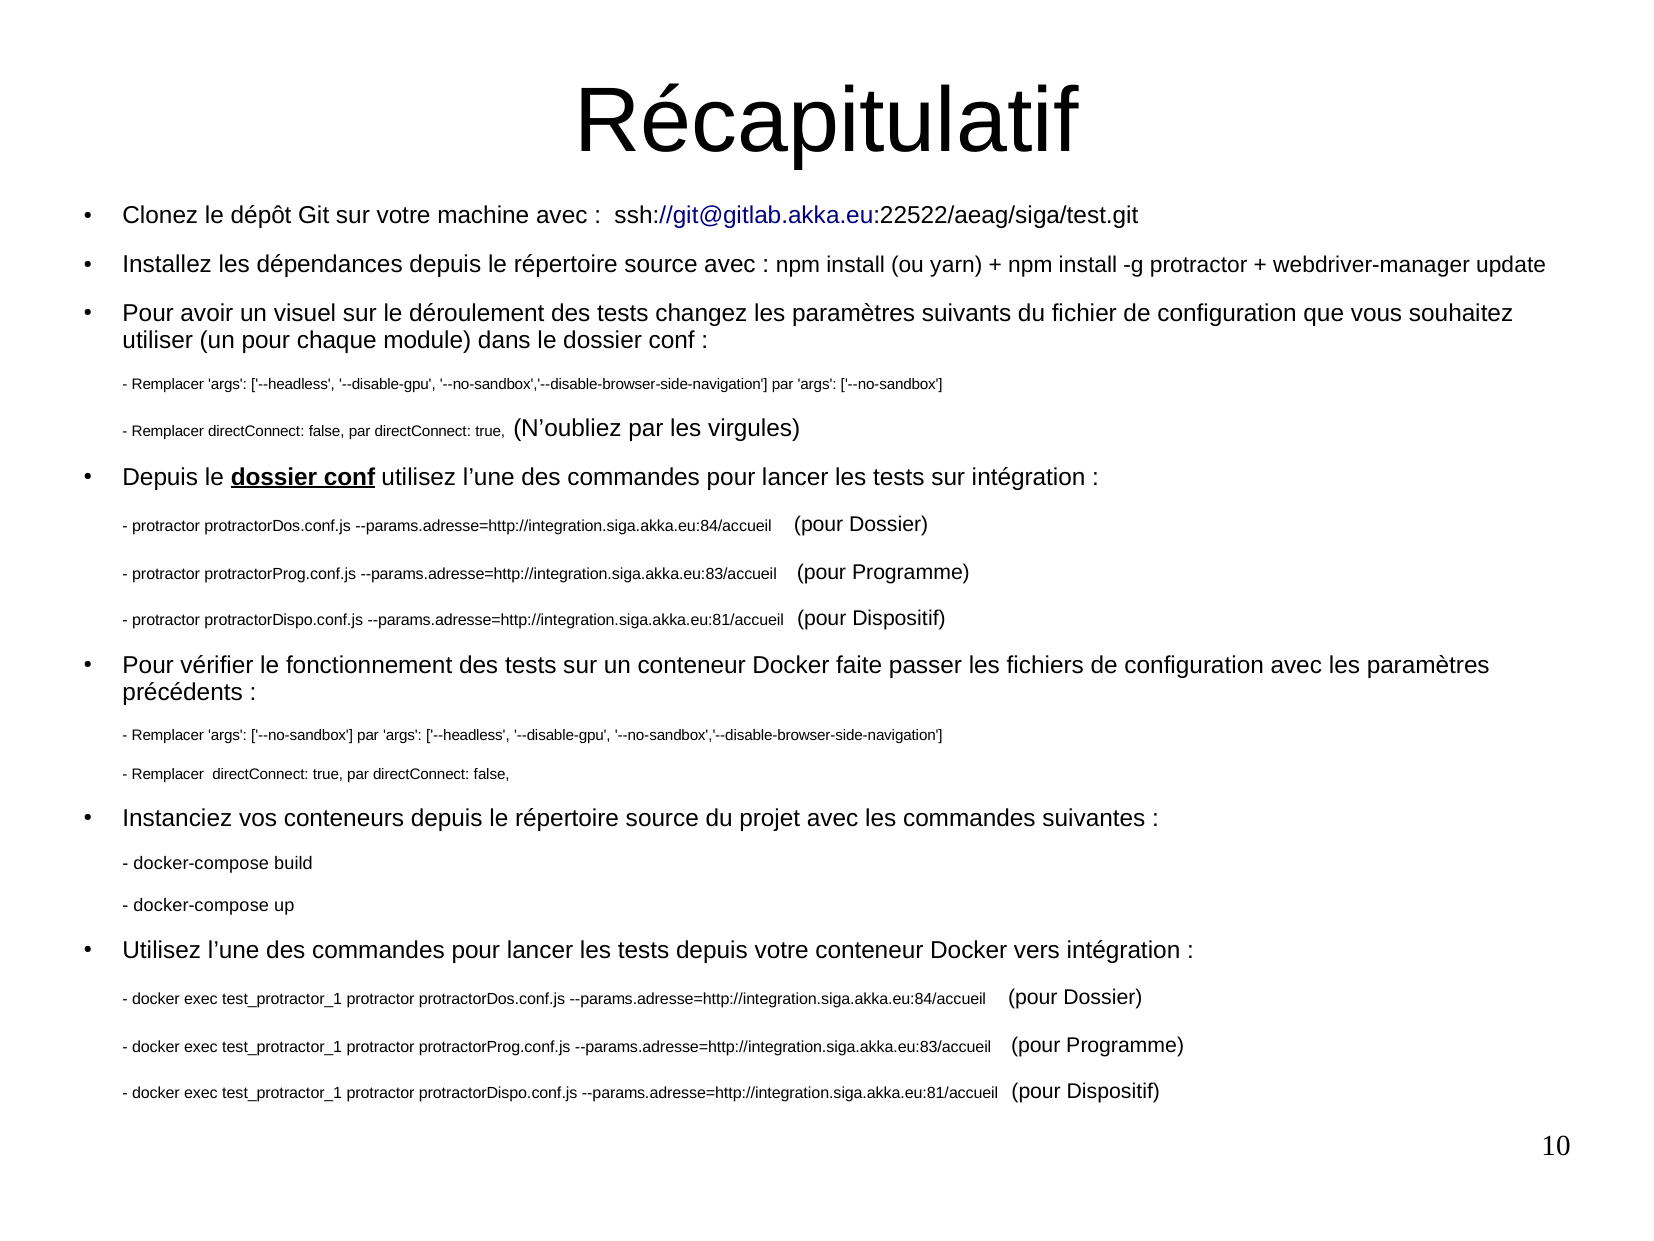

# Récapitulatif
Clonez le dépôt Git sur votre machine avec : ssh://git@gitlab.akka.eu:22522/aeag/siga/test.git
Installez les dépendances depuis le répertoire source avec : npm install (ou yarn) + npm install -g protractor + webdriver-manager update
Pour avoir un visuel sur le déroulement des tests changez les paramètres suivants du fichier de configuration que vous souhaitez utiliser (un pour chaque module) dans le dossier conf :
- Remplacer 'args': ['--headless', '--disable-gpu', '--no-sandbox','--disable-browser-side-navigation'] par 'args': ['--no-sandbox']
- Remplacer directConnect: false, par directConnect: true, (N’oubliez par les virgules)
Depuis le dossier conf utilisez l’une des commandes pour lancer les tests sur intégration :
- protractor protractorDos.conf.js --params.adresse=http://integration.siga.akka.eu:84/accueil (pour Dossier)
- protractor protractorProg.conf.js --params.adresse=http://integration.siga.akka.eu:83/accueil (pour Programme)
- protractor protractorDispo.conf.js --params.adresse=http://integration.siga.akka.eu:81/accueil (pour Dispositif)
Pour vérifier le fonctionnement des tests sur un conteneur Docker faite passer les fichiers de configuration avec les paramètres précédents :
- Remplacer 'args': ['--no-sandbox'] par 'args': ['--headless', '--disable-gpu', '--no-sandbox','--disable-browser-side-navigation']
- Remplacer directConnect: true, par directConnect: false,
Instanciez vos conteneurs depuis le répertoire source du projet avec les commandes suivantes :
- docker-compose build
- docker-compose up
Utilisez l’une des commandes pour lancer les tests depuis votre conteneur Docker vers intégration :
- docker exec test_protractor_1 protractor protractorDos.conf.js --params.adresse=http://integration.siga.akka.eu:84/accueil (pour Dossier)
- docker exec test_protractor_1 protractor protractorProg.conf.js --params.adresse=http://integration.siga.akka.eu:83/accueil (pour Programme)
- docker exec test_protractor_1 protractor protractorDispo.conf.js --params.adresse=http://integration.siga.akka.eu:81/accueil (pour Dispositif)
10